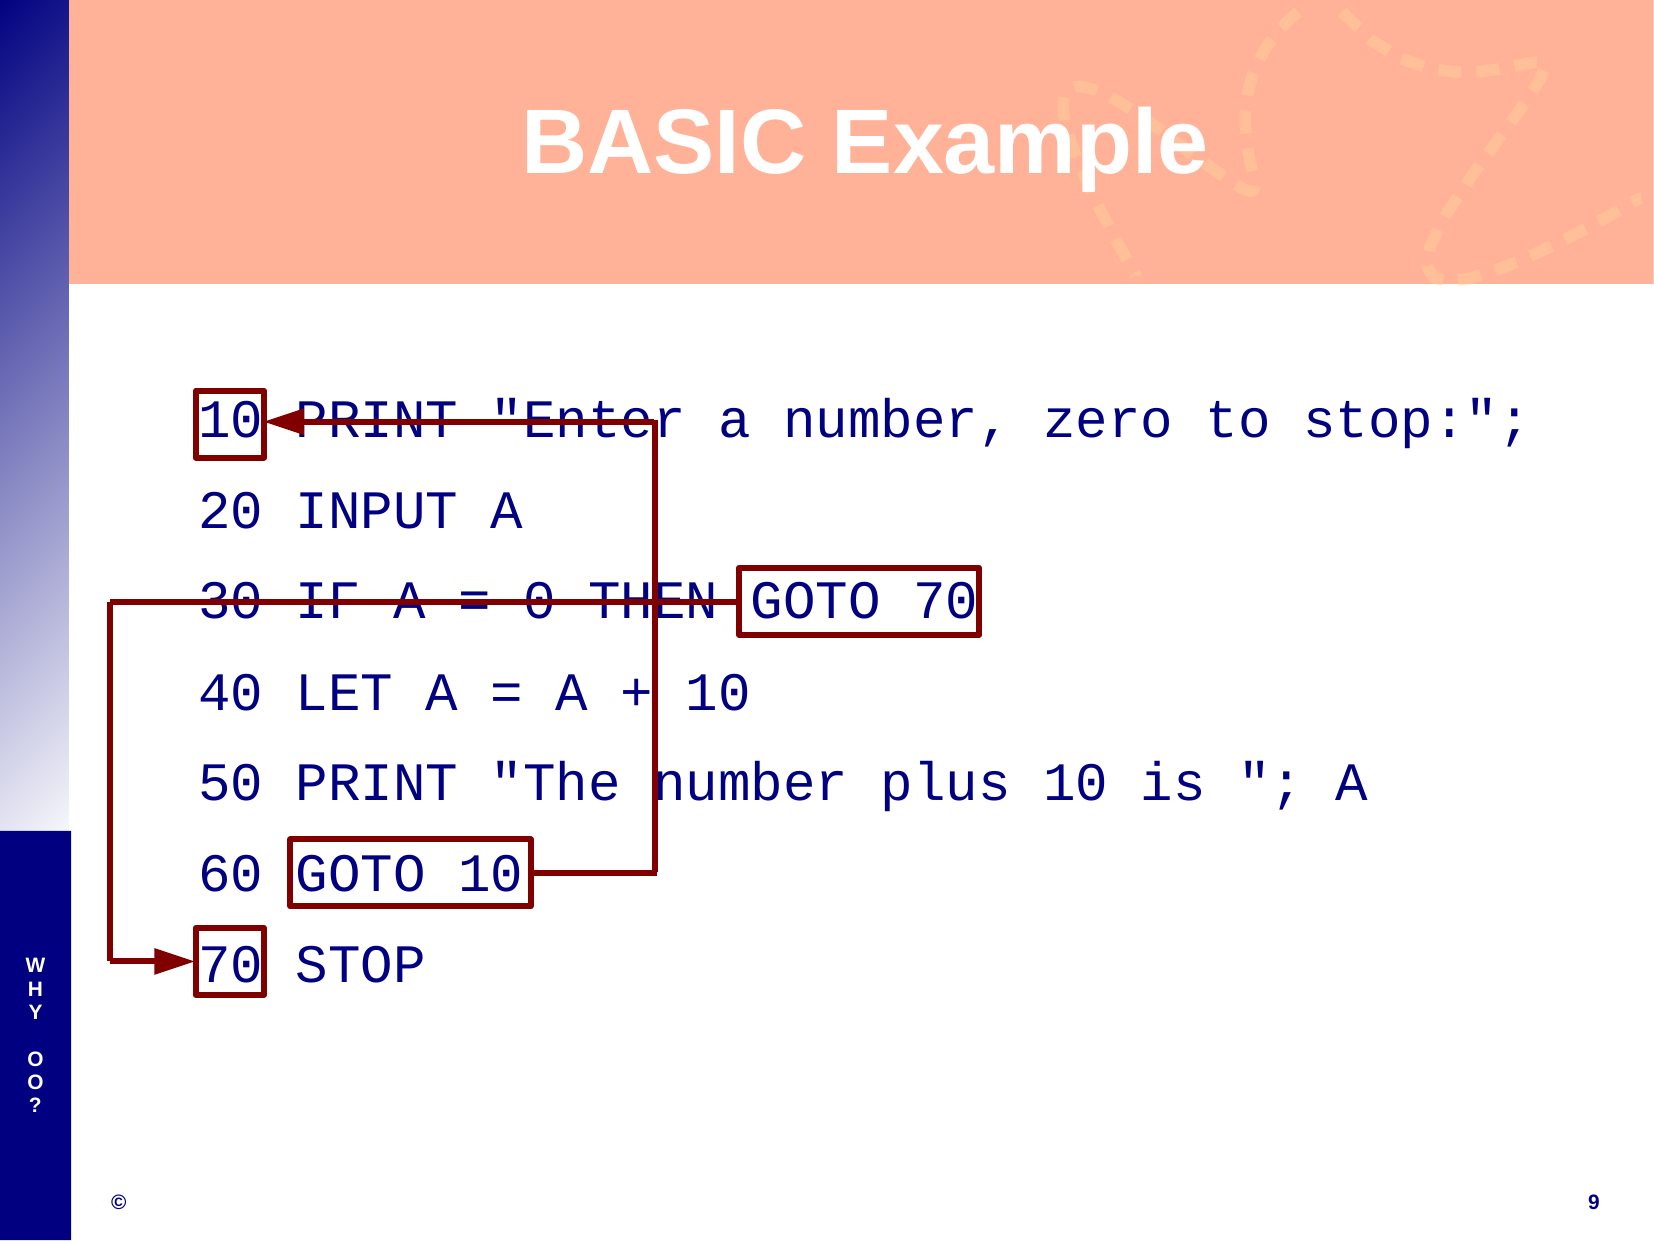

BASIC Example
# 10 PRINT "Enter a number, zero to stop:";
 20 INPUT A
 30 IF A = 0 THEN GOTO 70
 40 LET A = A + 10
 50 PRINT "The number plus 10 is "; A
 60 GOTO 10
 70 STOP
W
H
Y
O
O
?